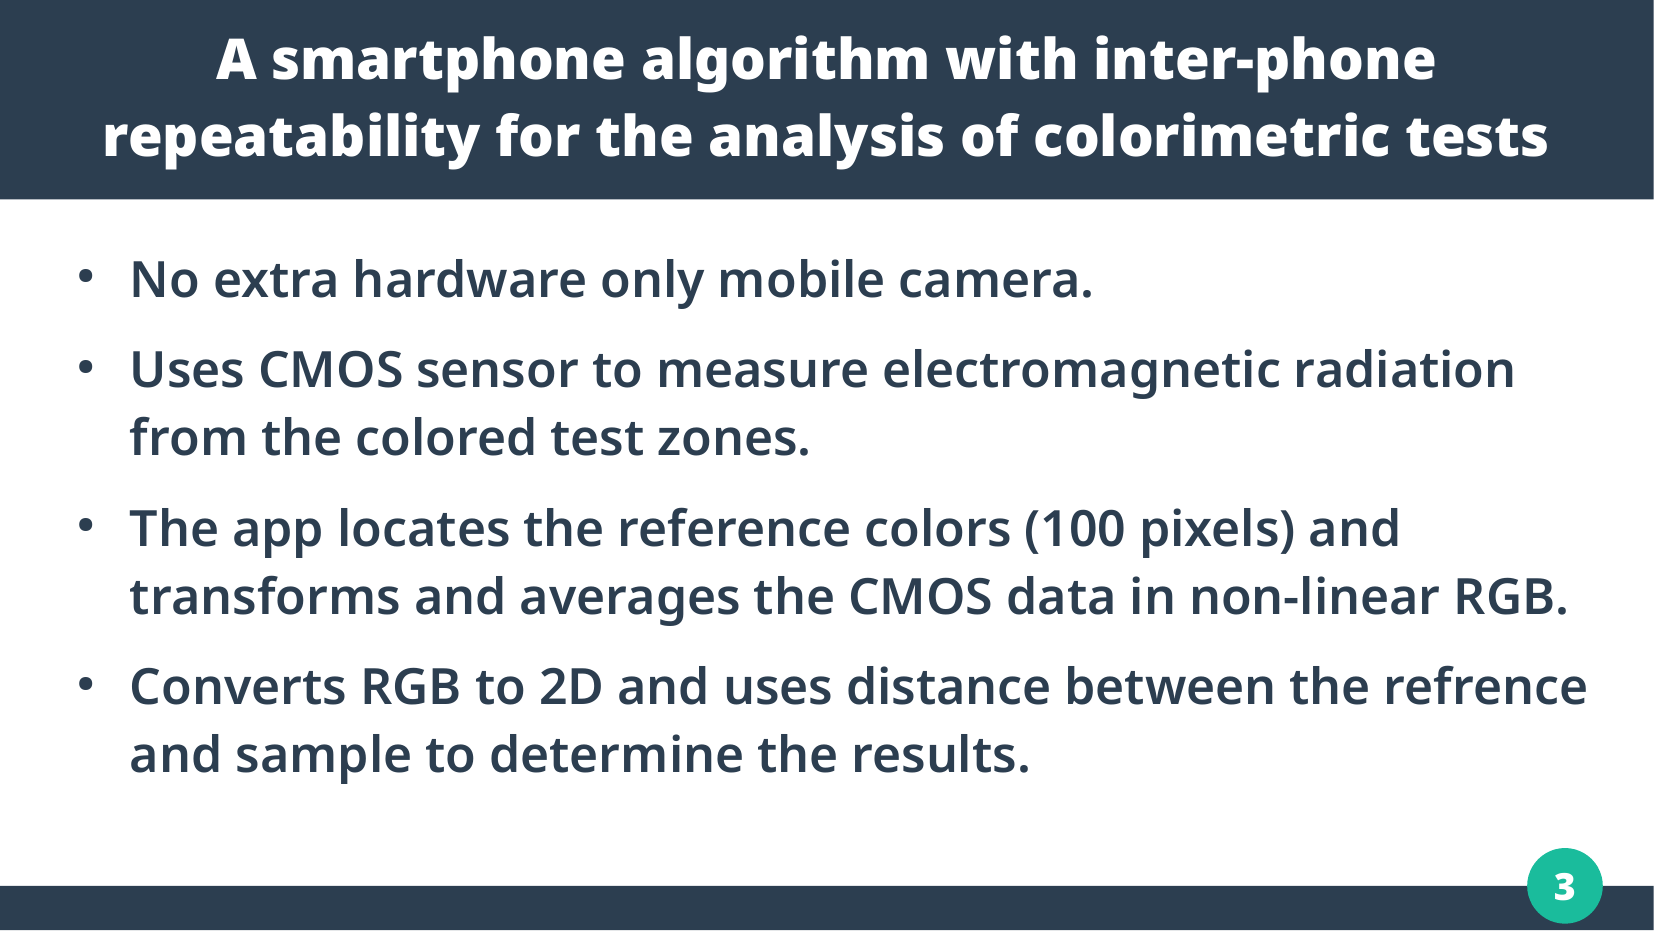

# A smartphone algorithm with inter-phone repeatability for the analysis of colorimetric tests
No extra hardware only mobile camera.
Uses CMOS sensor to measure electromagnetic radiation from the colored test zones.
The app locates the reference colors (100 pixels) and transforms and averages the CMOS data in non-linear RGB.
Converts RGB to 2D and uses distance between the refrence and sample to determine the results.